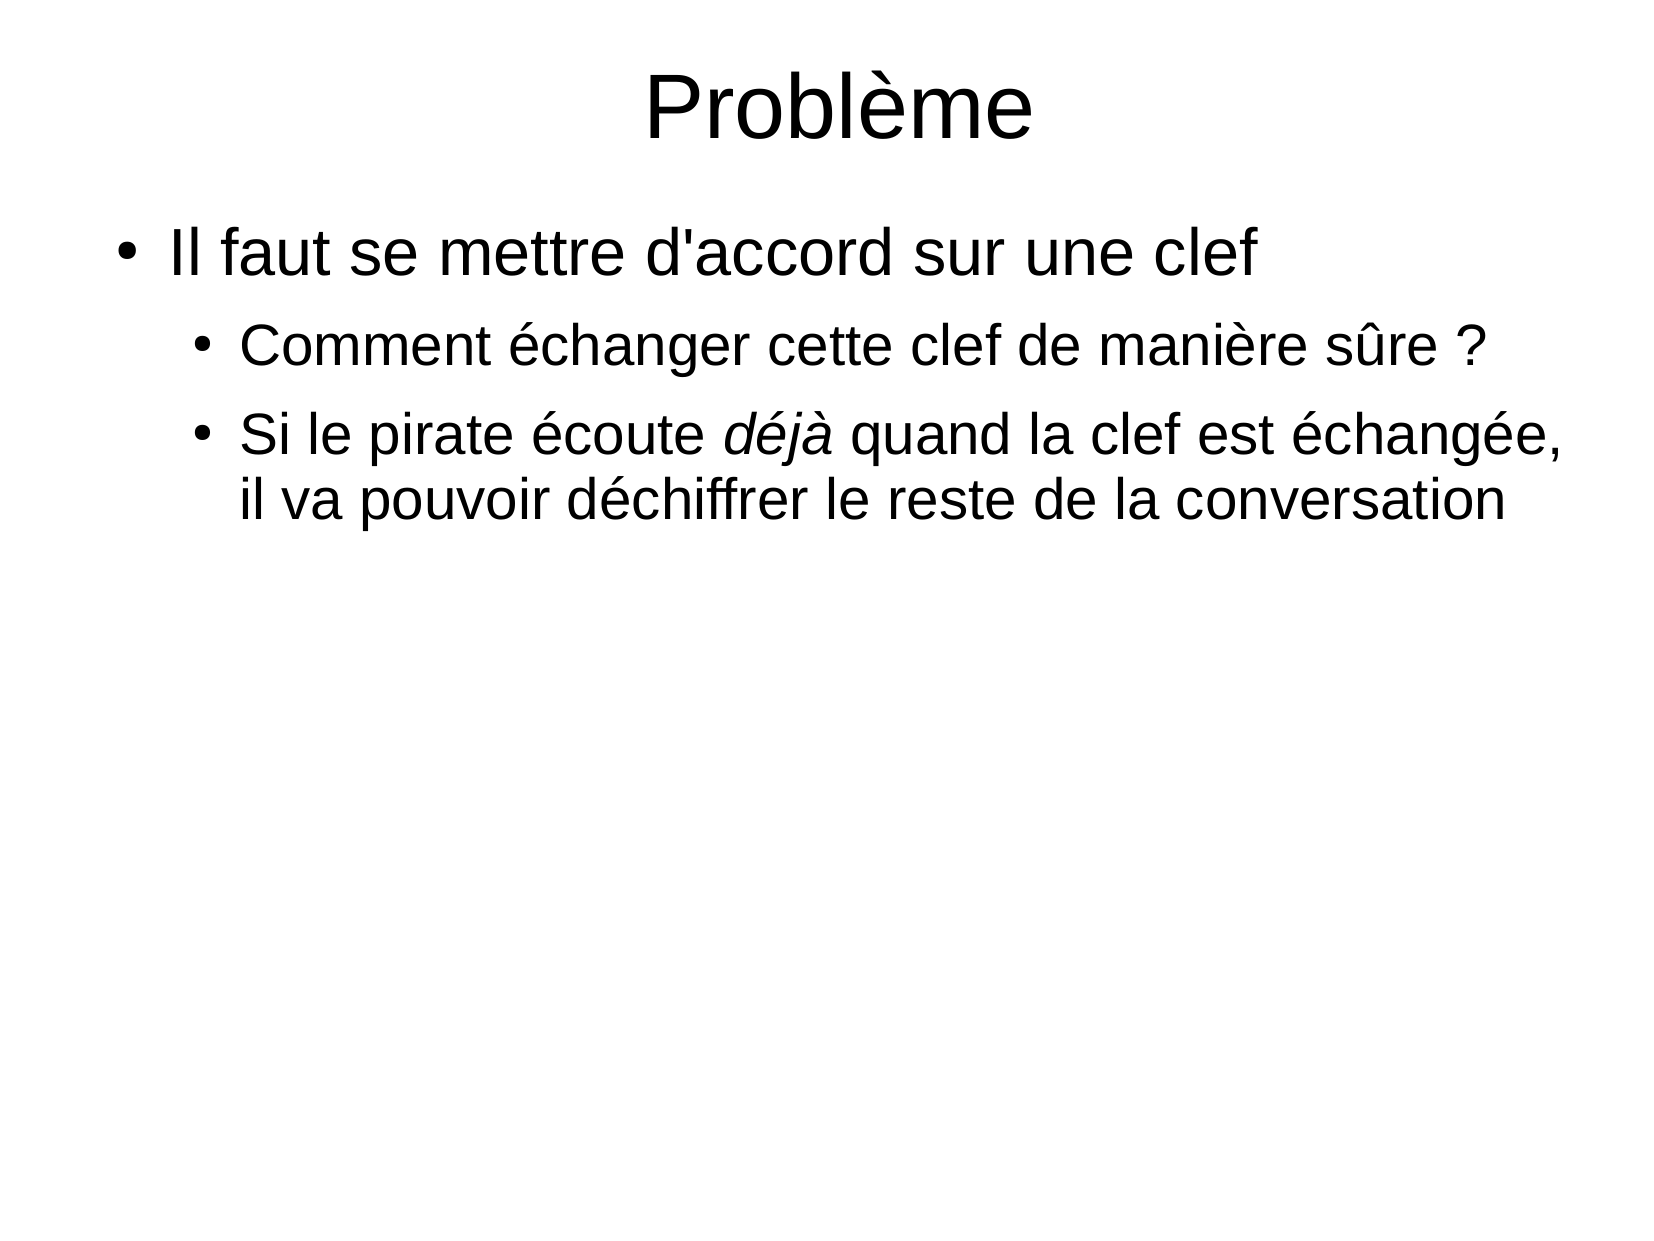

# Problème
Il faut se mettre d'accord sur une clef
Comment échanger cette clef de manière sûre ?
Si le pirate écoute déjà quand la clef est échangée, il va pouvoir déchiffrer le reste de la conversation